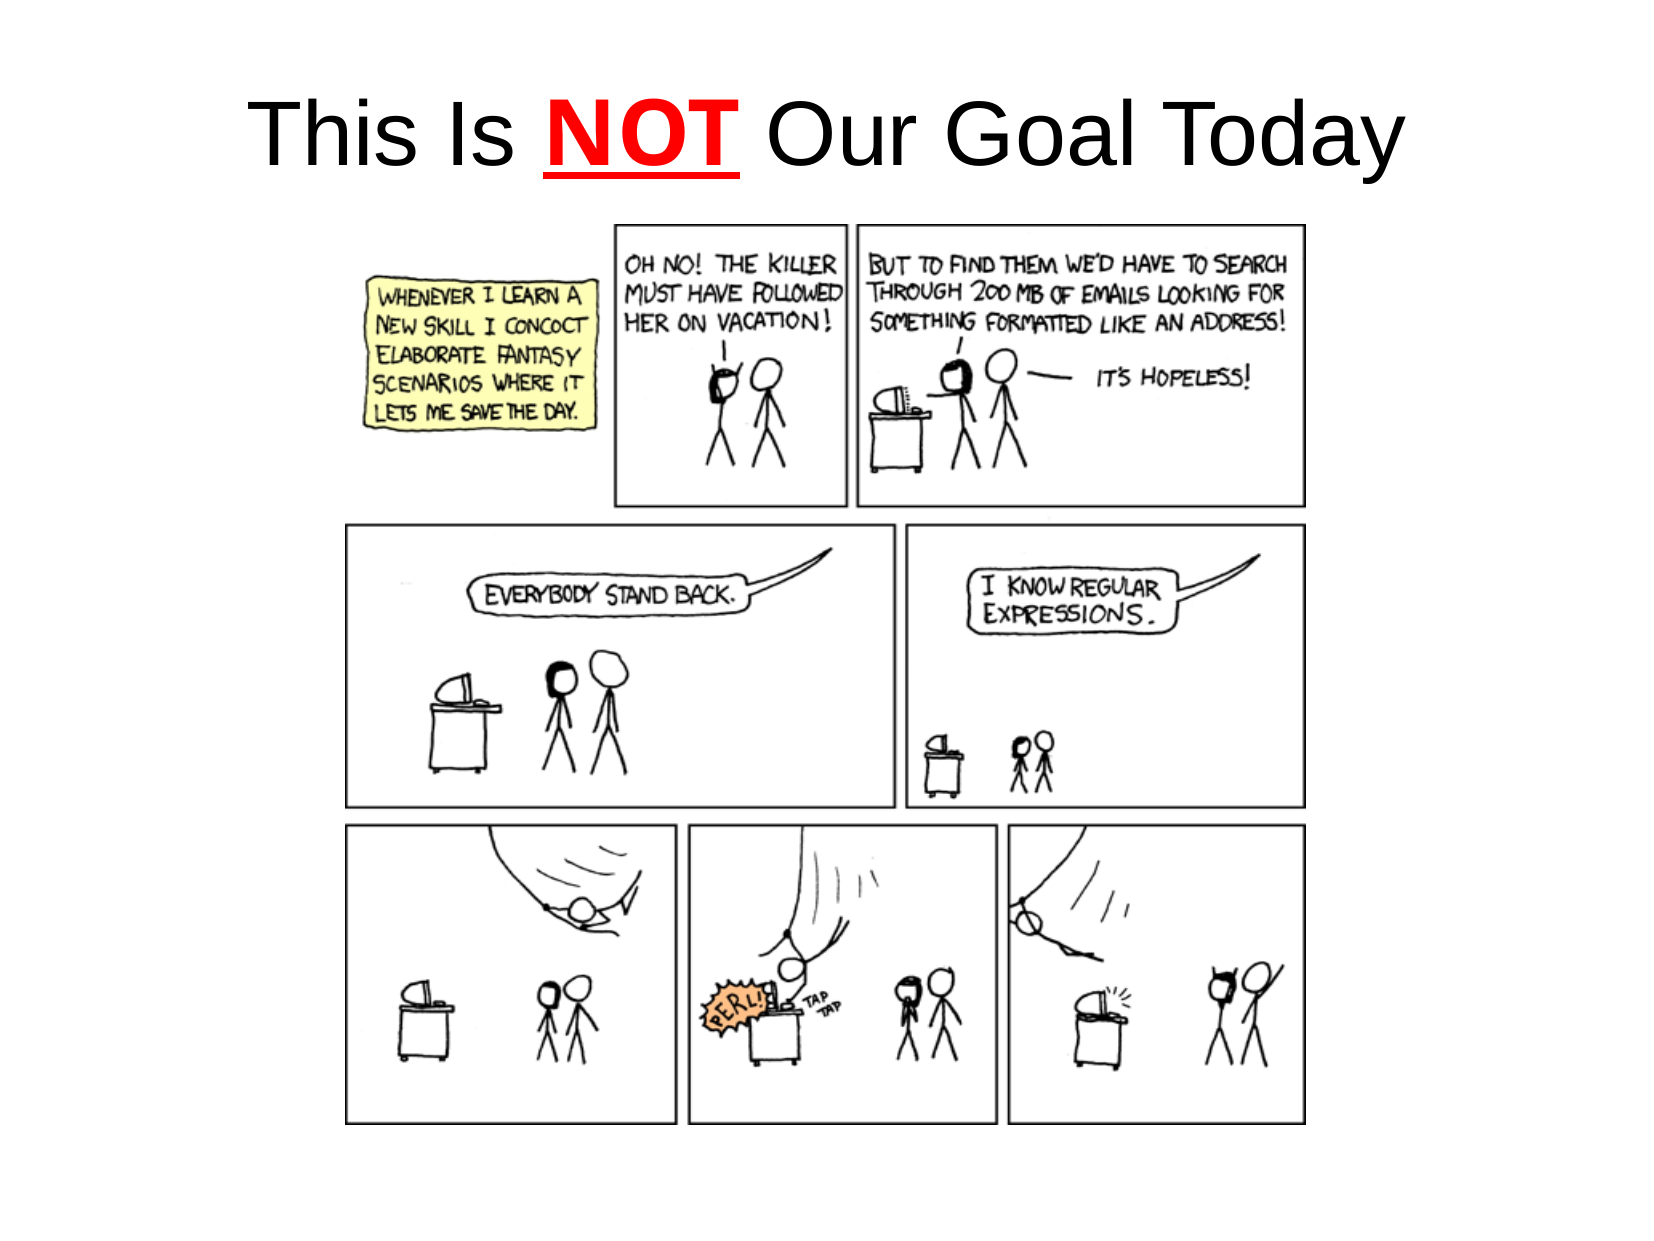

# This Is NOT Our Goal Today